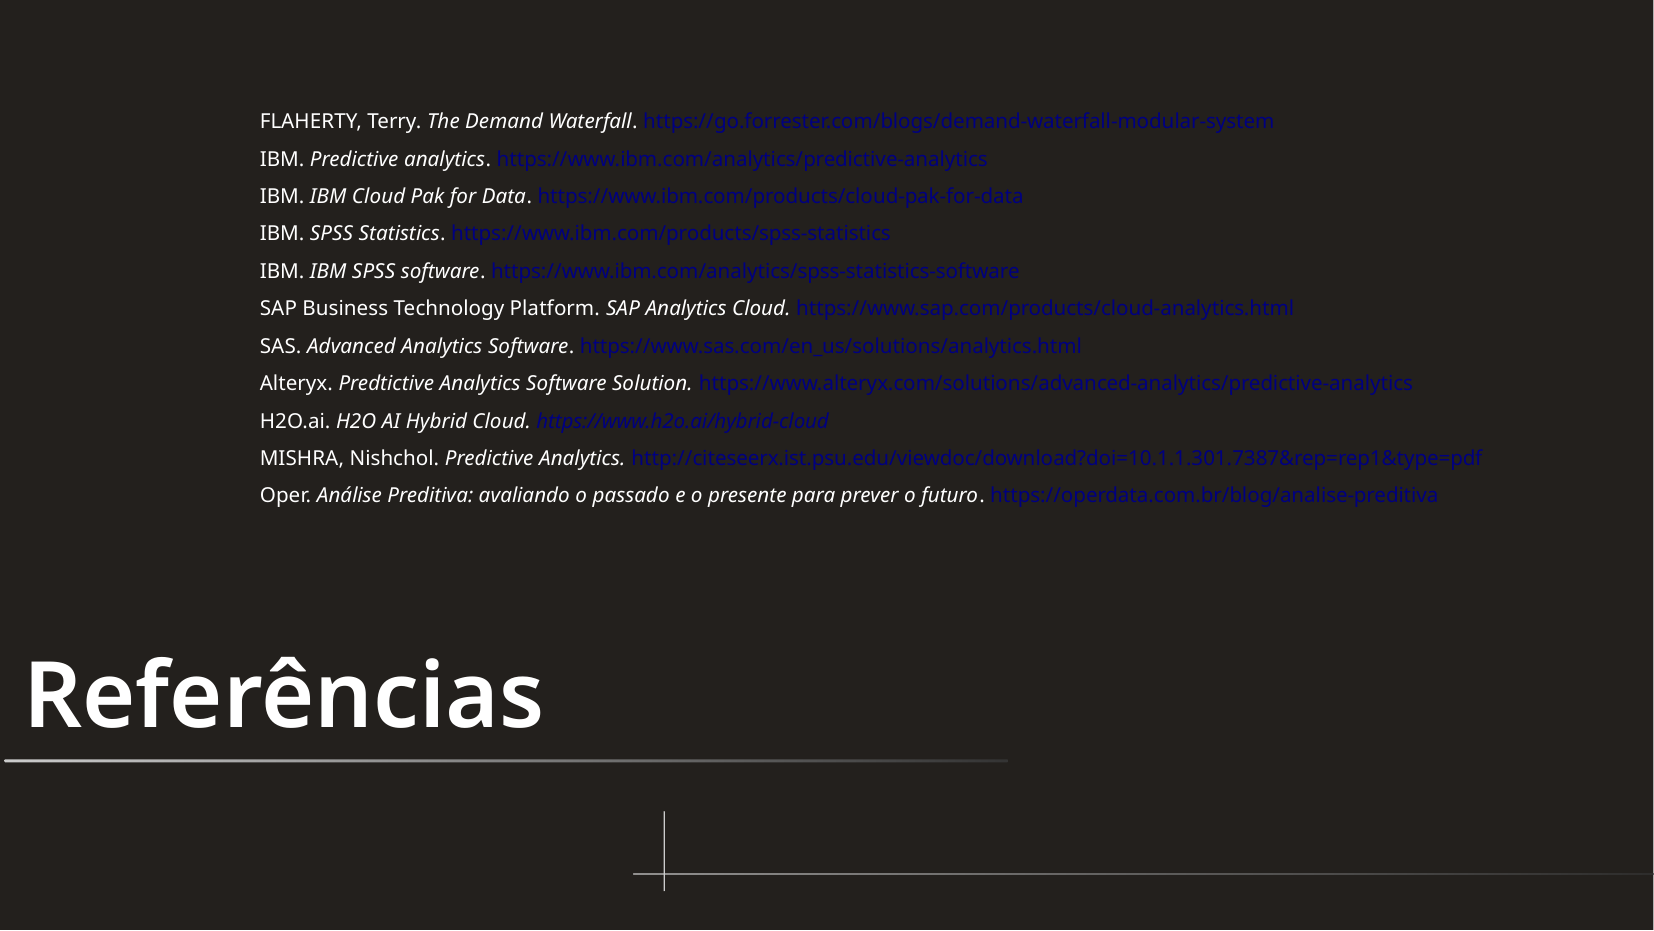

FLAHERTY, Terry. The Demand Waterfall. https://go.forrester.com/blogs/demand-waterfall-modular-system
IBM. Predictive analytics. https://www.ibm.com/analytics/predictive-analytics
IBM. IBM Cloud Pak for Data. https://www.ibm.com/products/cloud-pak-for-data
IBM. SPSS Statistics. https://www.ibm.com/products/spss-statistics
IBM. IBM SPSS software. https://www.ibm.com/analytics/spss-statistics-software
SAP Business Technology Platform. SAP Analytics Cloud. https://www.sap.com/products/cloud-analytics.html
SAS. Advanced Analytics Software. https://www.sas.com/en_us/solutions/analytics.html
Alteryx. Predtictive Analytics Software Solution. https://www.alteryx.com/solutions/advanced-analytics/predictive-analytics
H2O.ai. H2O AI Hybrid Cloud. https://www.h2o.ai/hybrid-cloud
MISHRA, Nishchol. Predictive Analytics. http://citeseerx.ist.psu.edu/viewdoc/download?doi=10.1.1.301.7387&rep=rep1&type=pdf
Oper. Análise Preditiva: avaliando o passado e o presente para prever o futuro. https://operdata.com.br/blog/analise-preditiva
# Referências